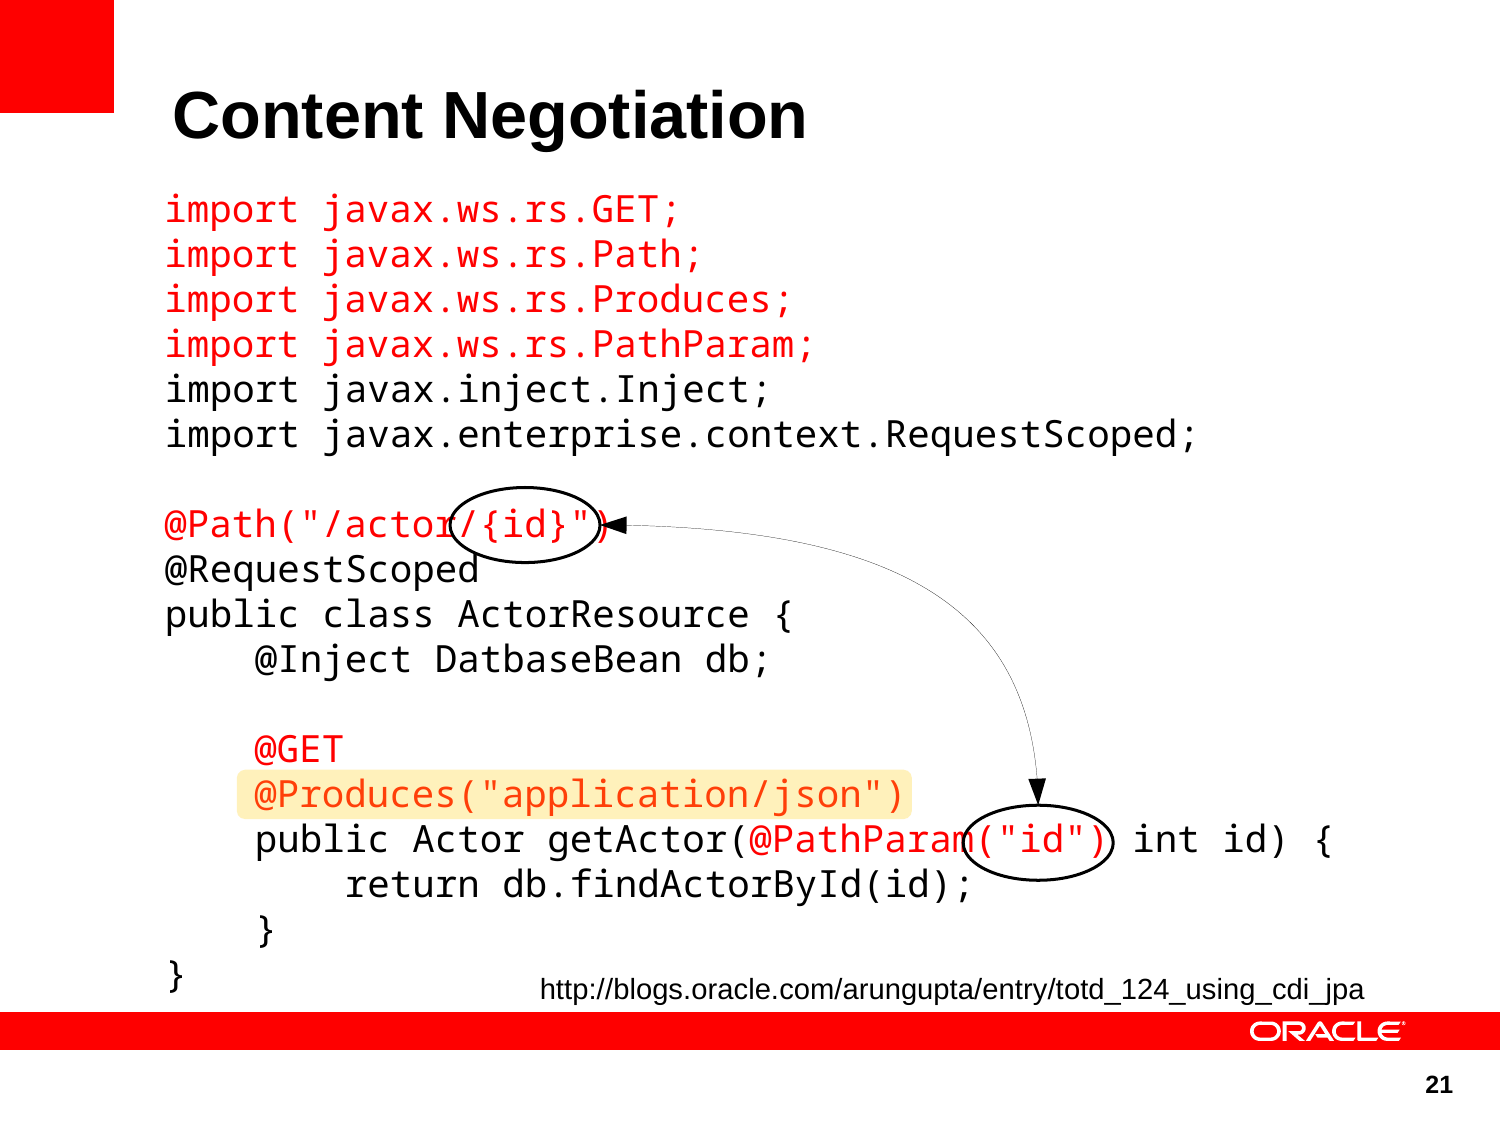

# Content Negotiation
import javax.ws.rs.GET;
import javax.ws.rs.Path;
import javax.ws.rs.Produces;
import javax.ws.rs.PathParam;
@Path("/actor/{id}")
 @GET
 @Produces("application/json")
 @PathParam("id")
import javax.inject.Inject;
import javax.enterprise.context.RequestScoped;
@RequestScoped
public class ActorResource {
 @Inject DatbaseBean db;
 public Actor getActor( int id) {
 return db.findActorById(id);
 }
}
http://blogs.oracle.com/arungupta/entry/totd_124_using_cdi_jpa